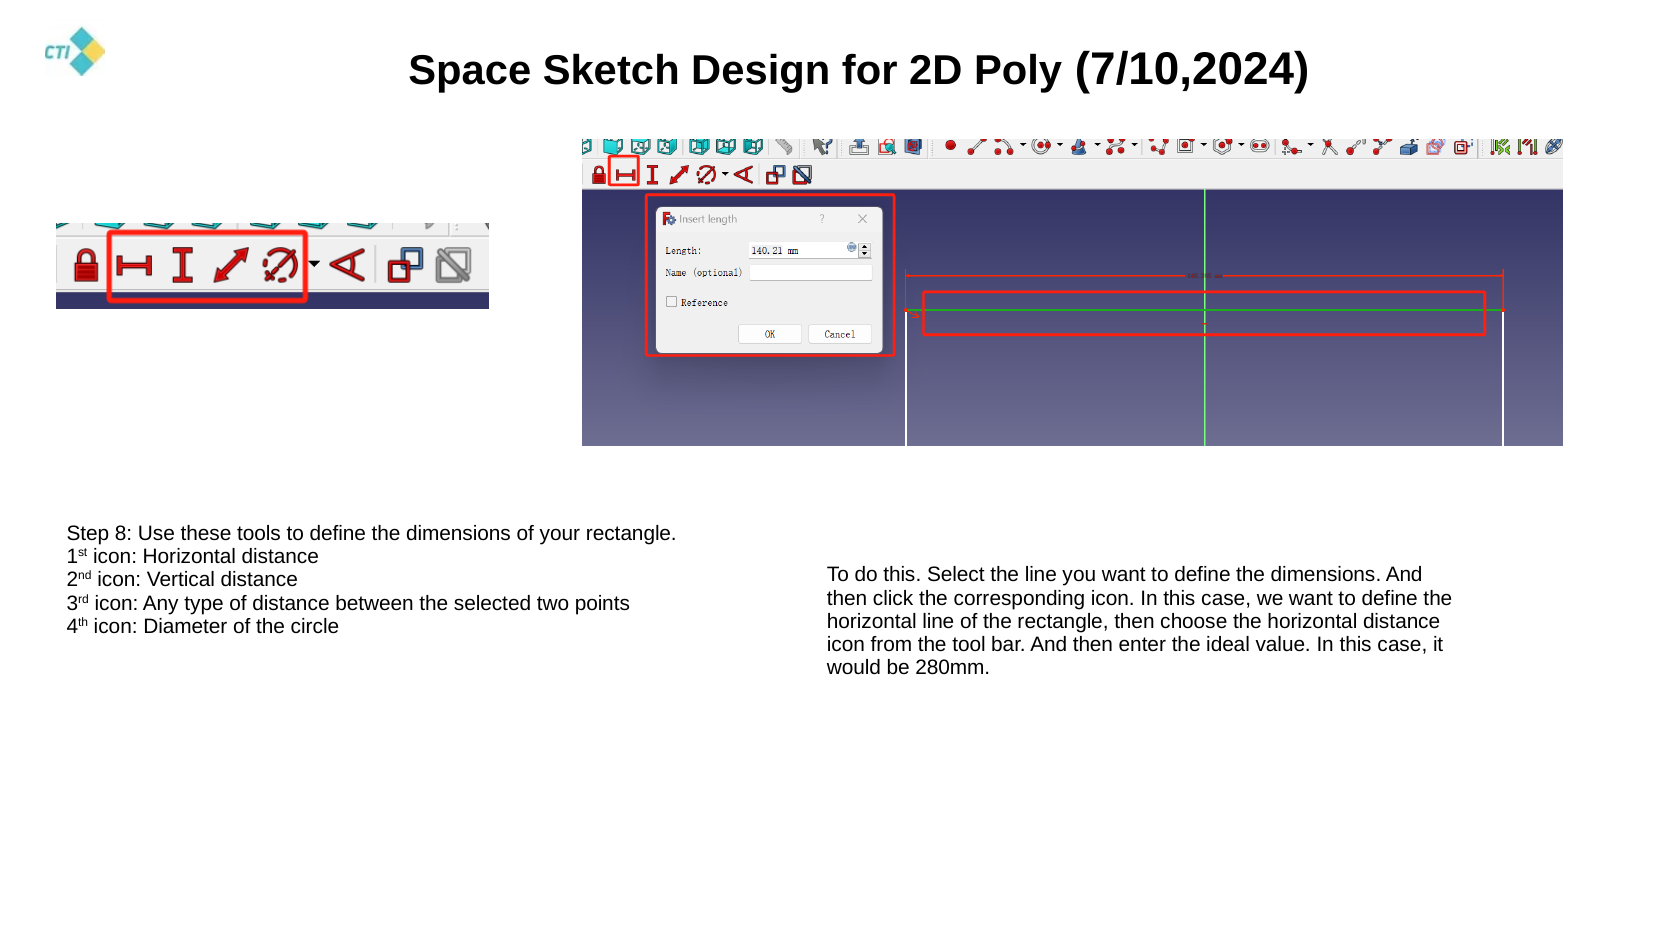

# Space Sketch Design for 2D Poly (7/10,2024)
New
New
Step 8: Use these tools to define the dimensions of your rectangle.
1st icon: Horizontal distance
2nd icon: Vertical distance
3rd icon: Any type of distance between the selected two points
4th icon: Diameter of the circle
To do this. Select the line you want to define the dimensions. And then click the corresponding icon. In this case, we want to define the horizontal line of the rectangle, then choose the horizontal distance icon from the tool bar. And then enter the ideal value. In this case, it would be 280mm.